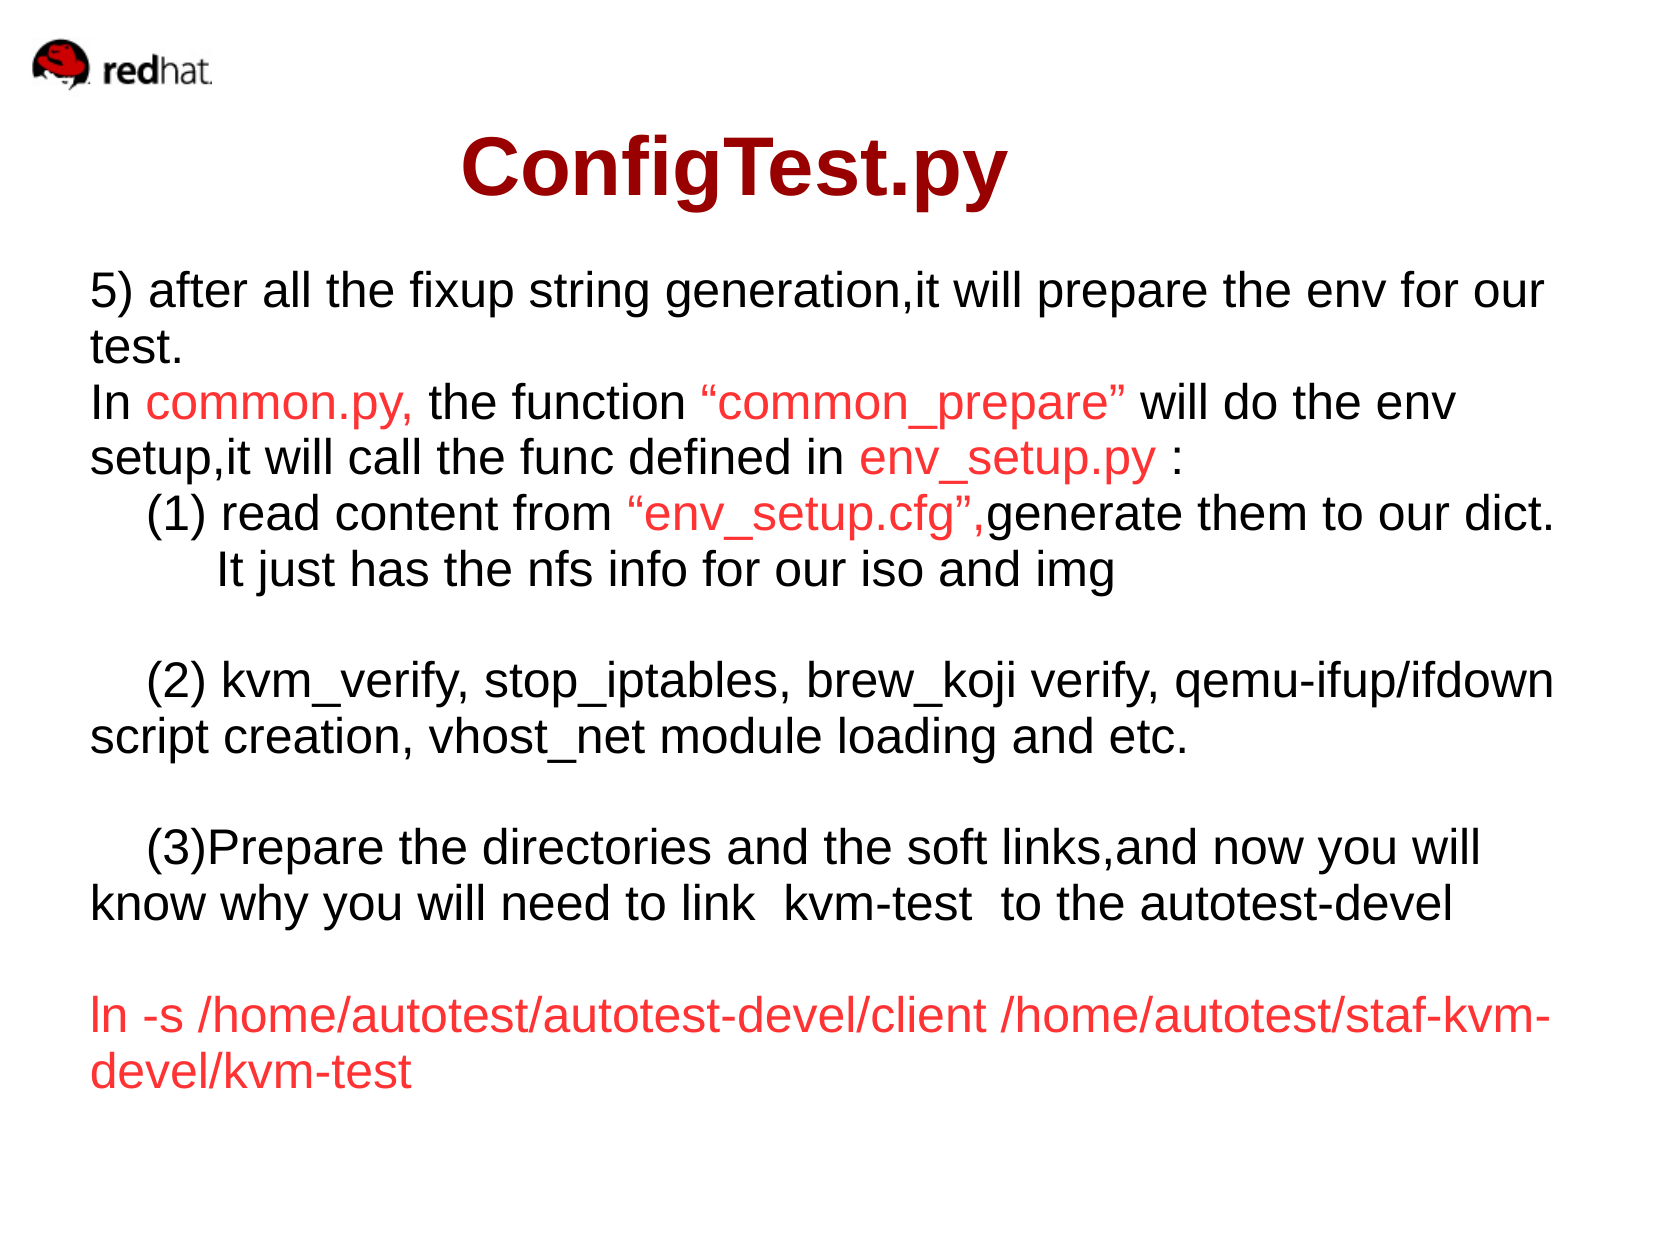

ConfigTest.py
5) after all the fixup string generation,it will prepare the env for our test.
In common.py, the function “common_prepare” will do the env setup,it will call the func defined in env_setup.py :
 (1) read content from “env_setup.cfg”,generate them to our dict.
 It just has the nfs info for our iso and img
 (2) kvm_verify, stop_iptables, brew_koji verify, qemu-ifup/ifdown script creation, vhost_net module loading and etc.
 (3)Prepare the directories and the soft links,and now you will know why you will need to link kvm-test to the autotest-devel
ln -s /home/autotest/autotest-devel/client /home/autotest/staf-kvm-devel/kvm-test